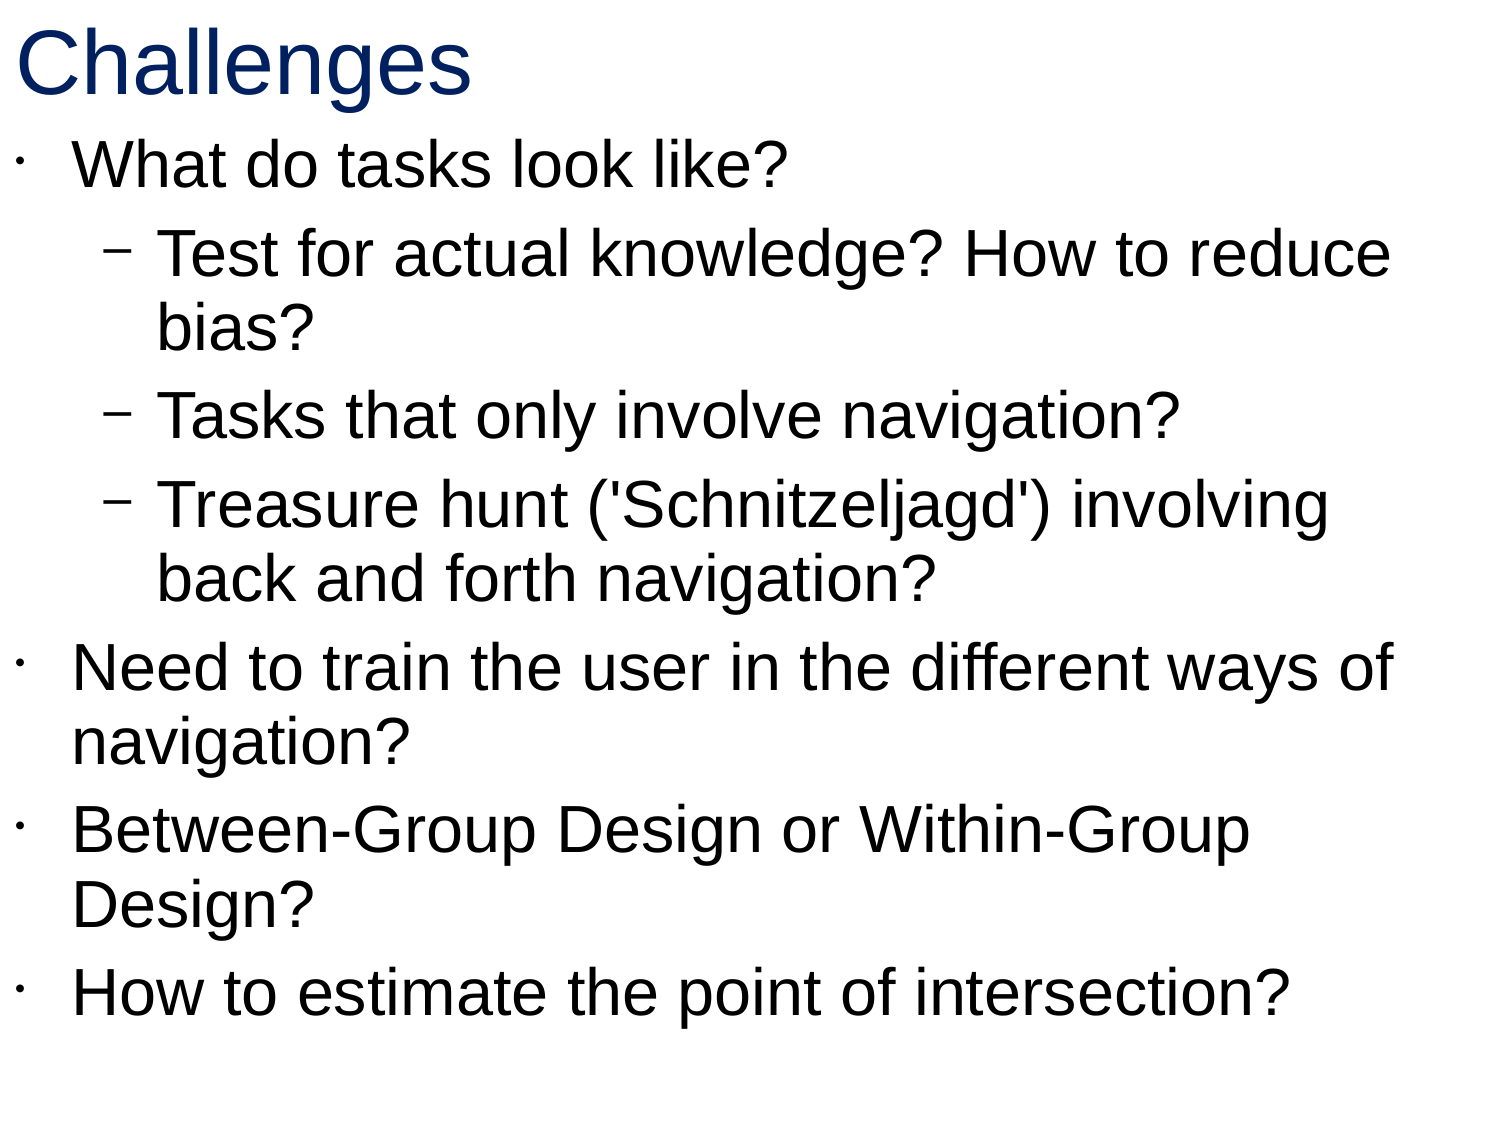

Challenges
What do tasks look like?
Test for actual knowledge? How to reduce bias?
Tasks that only involve navigation?
Treasure hunt ('Schnitzeljagd') involving back and forth navigation?
Need to train the user in the different ways of navigation?
Between-Group Design or Within-Group Design?
How to estimate the point of intersection?